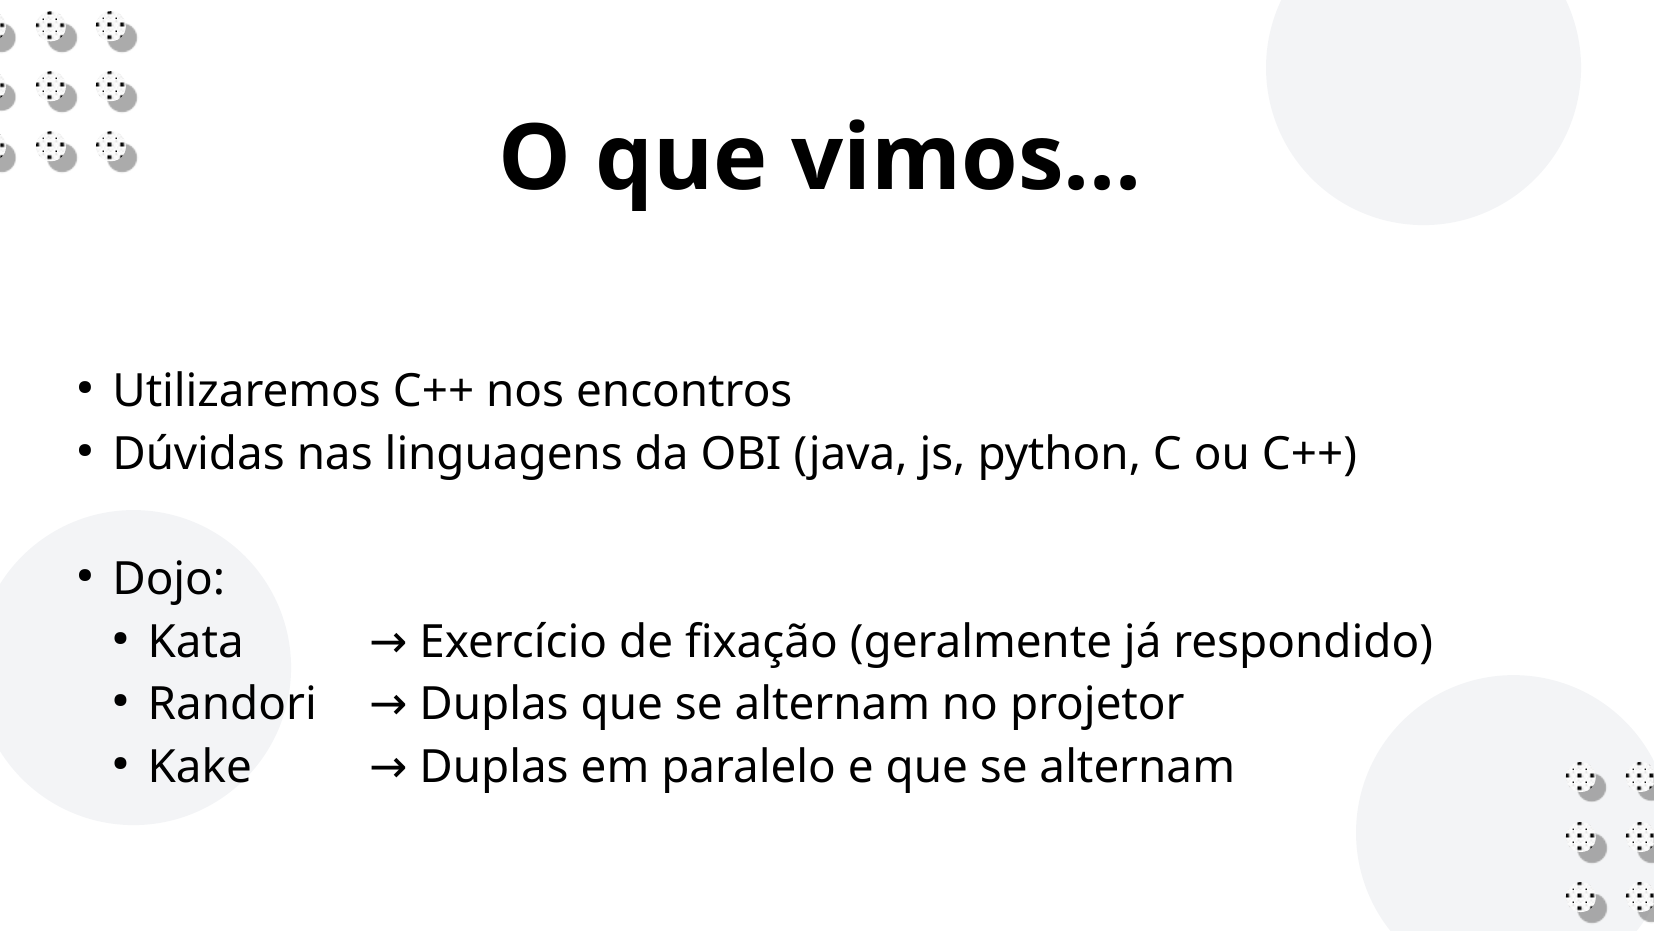

# O que vimos...
Utilizaremos C++ nos encontros
Dúvidas nas linguagens da OBI (java, js, python, C ou C++)
Dojo:
Kata 		→ Exercício de fixação (geralmente já respondido)
Randori 	→ Duplas que se alternam no projetor
Kake		→ Duplas em paralelo e que se alternam